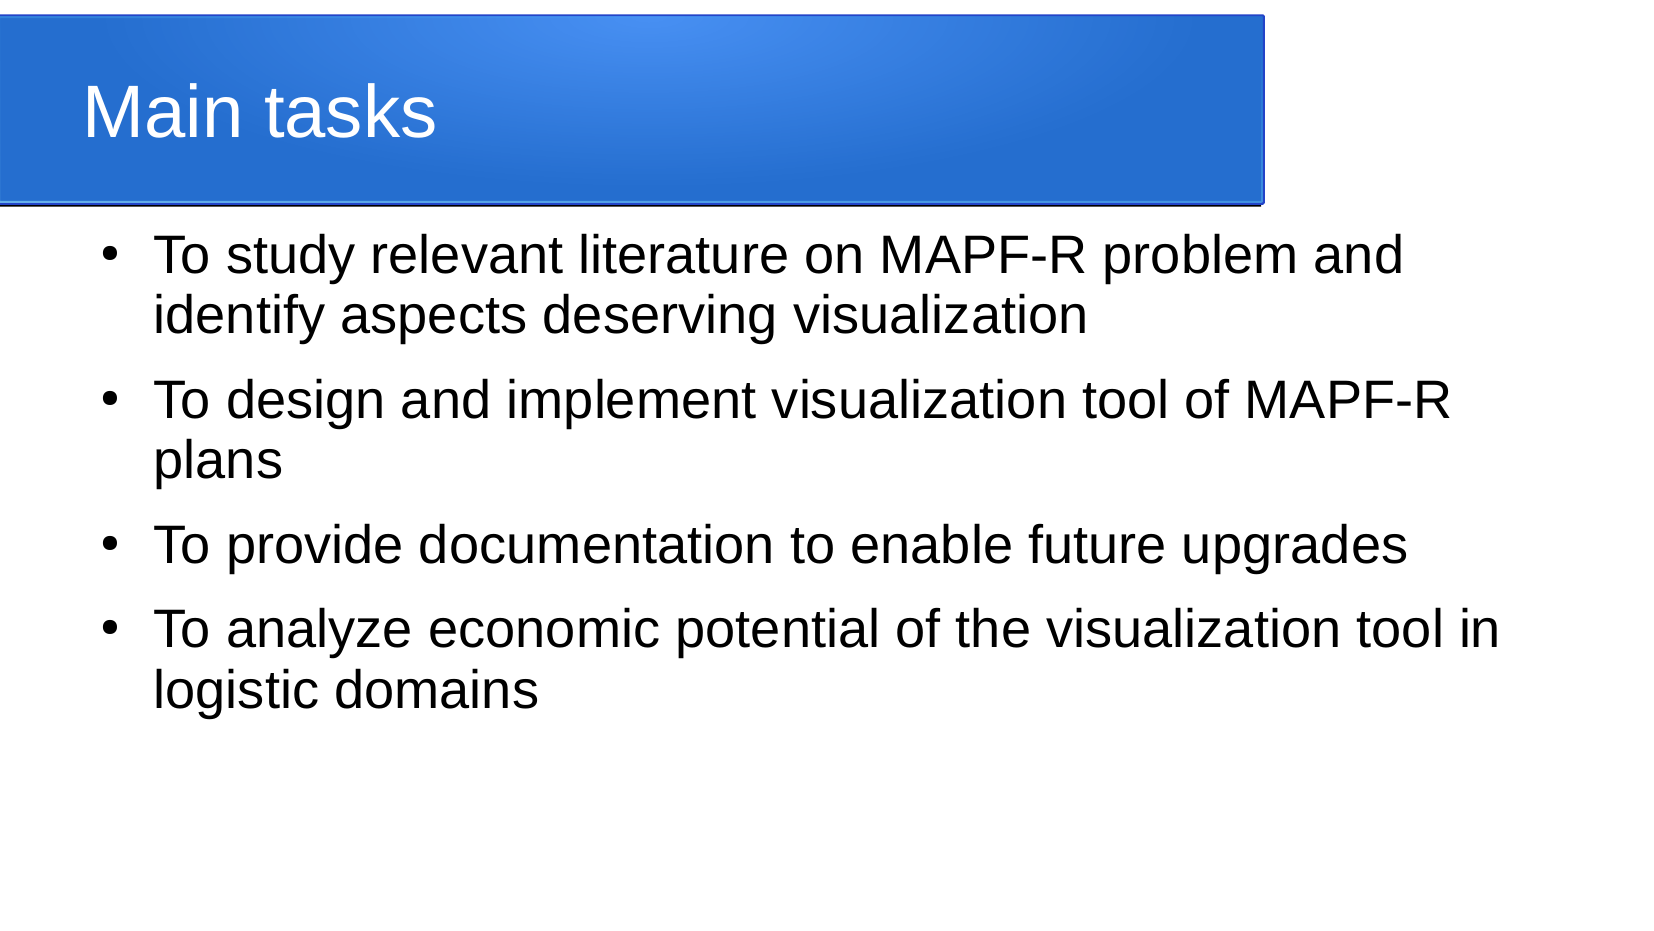

# Main tasks
To study relevant literature on MAPF-R problem and identify aspects deserving visualization
To design and implement visualization tool of MAPF-R plans
To provide documentation to enable future upgrades
To analyze economic potential of the visualization tool in logistic domains